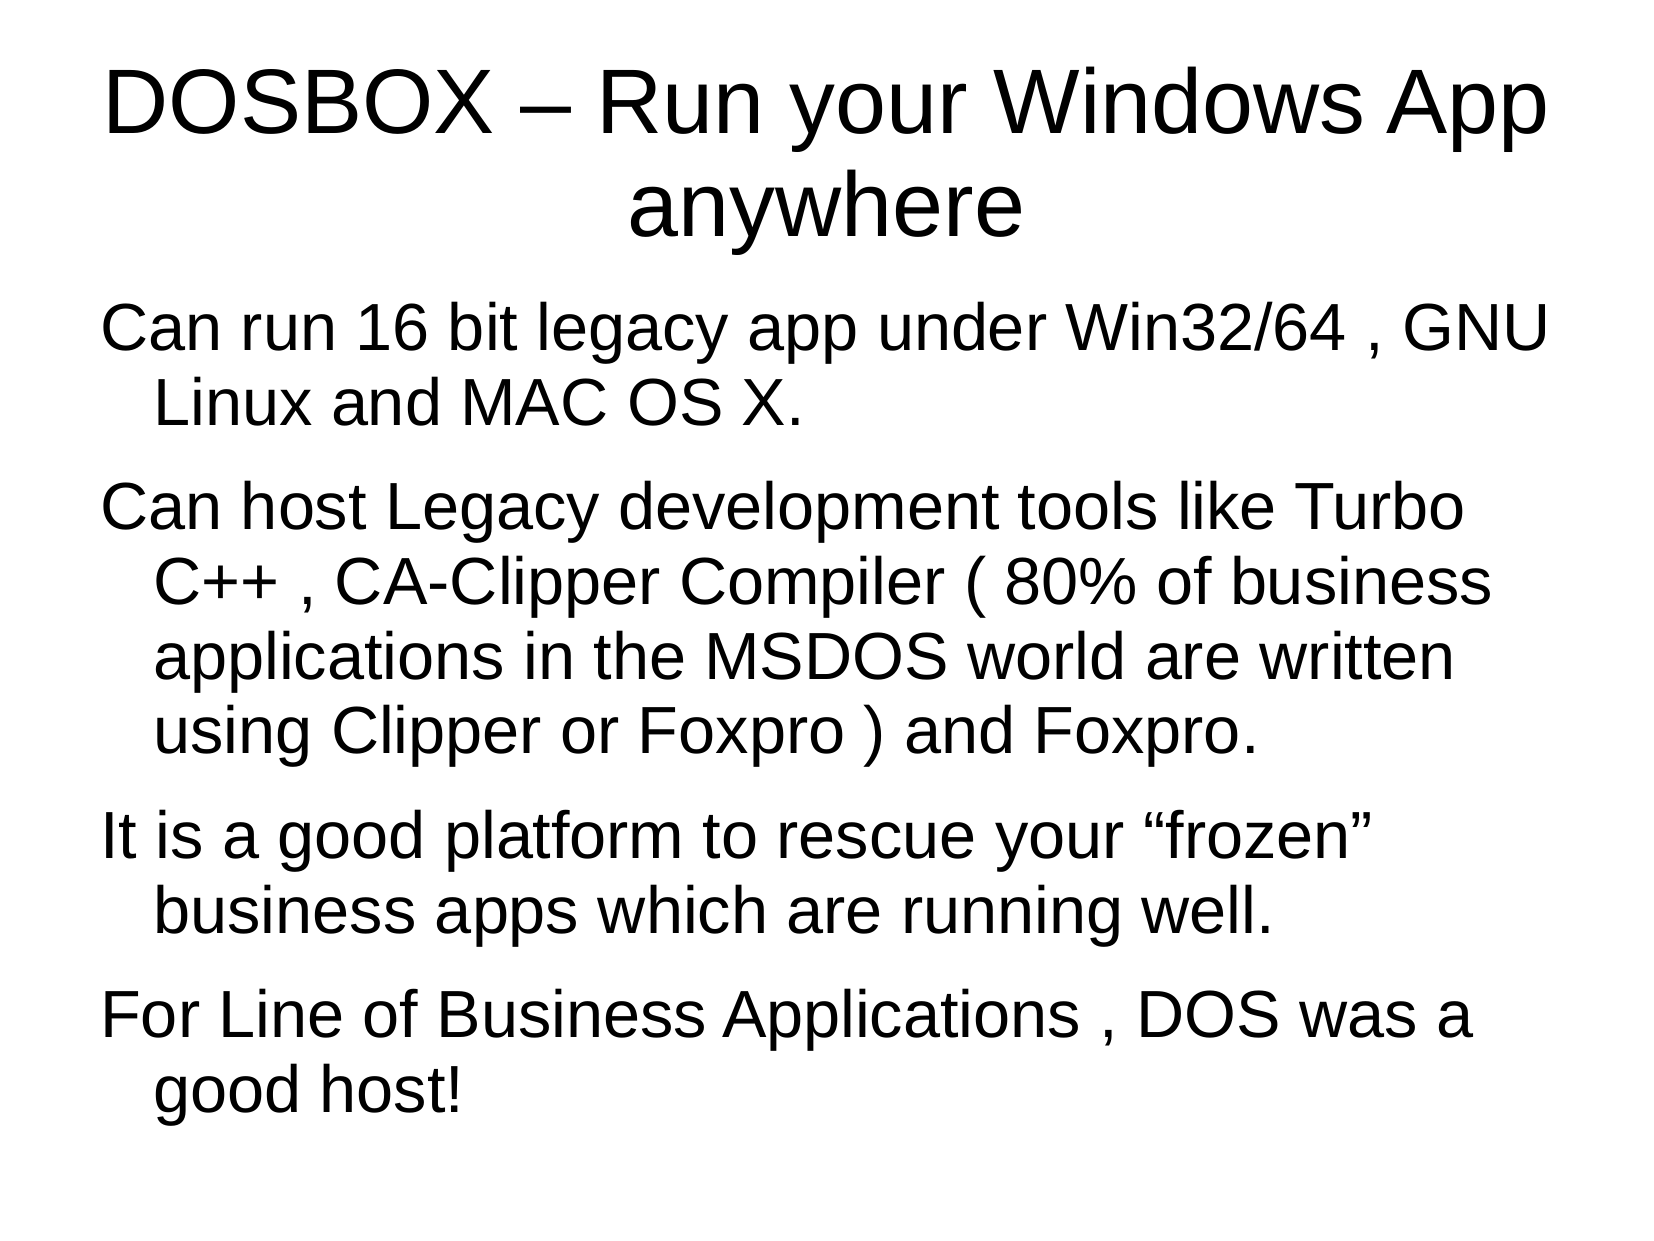

# DOSBOX – Run your Windows App anywhere
Can run 16 bit legacy app under Win32/64 , GNU Linux and MAC OS X.
Can host Legacy development tools like Turbo C++ , CA-Clipper Compiler ( 80% of business applications in the MSDOS world are written using Clipper or Foxpro ) and Foxpro.
It is a good platform to rescue your “frozen” business apps which are running well.
For Line of Business Applications , DOS was a good host!